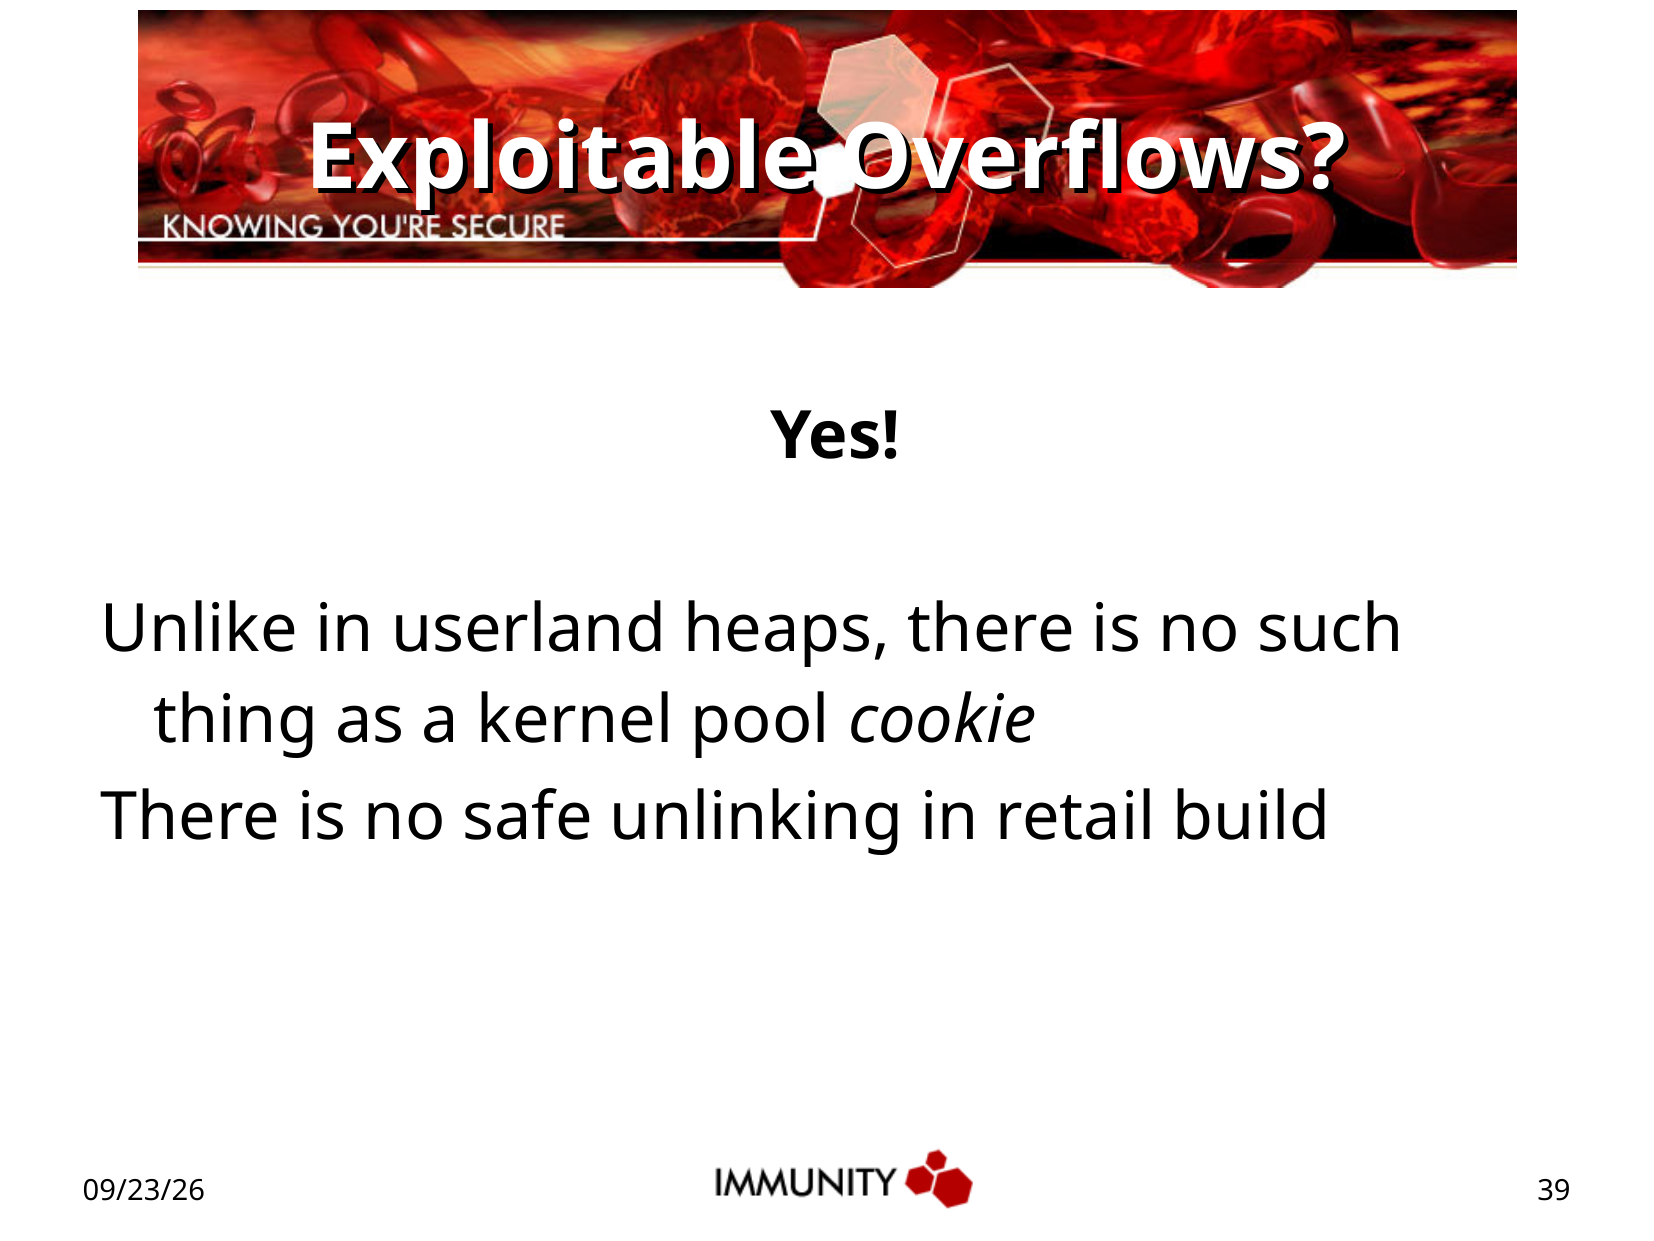

# Exploitable Overflows?
Yes!
Unlike in userland heaps, there is no such thing as a kernel pool cookie
There is no safe unlinking in retail build
39